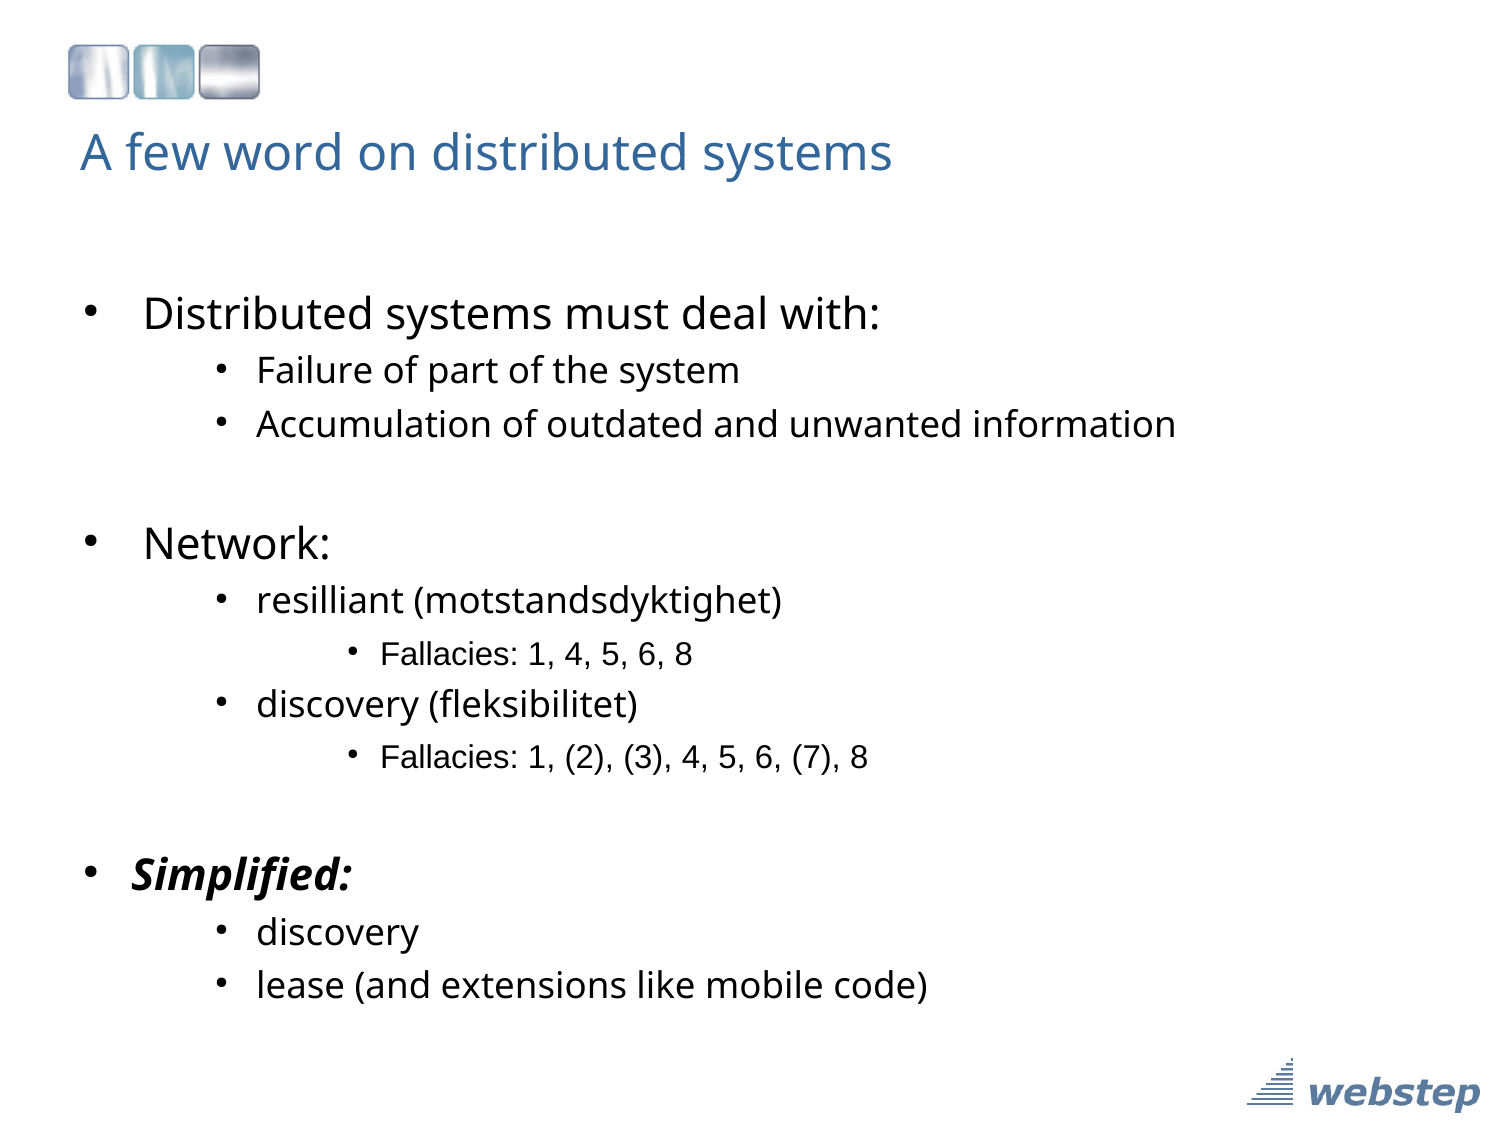

# A few word on distributed systems
 Distributed systems must deal with:
Failure of part of the system
Accumulation of outdated and unwanted information
 Network:
resilliant (motstandsdyktighet)
Fallacies: 1, 4, 5, 6, 8
discovery (fleksibilitet)
Fallacies: 1, (2), (3), 4, 5, 6, (7), 8
 Simplified:
discovery
lease (and extensions like mobile code)